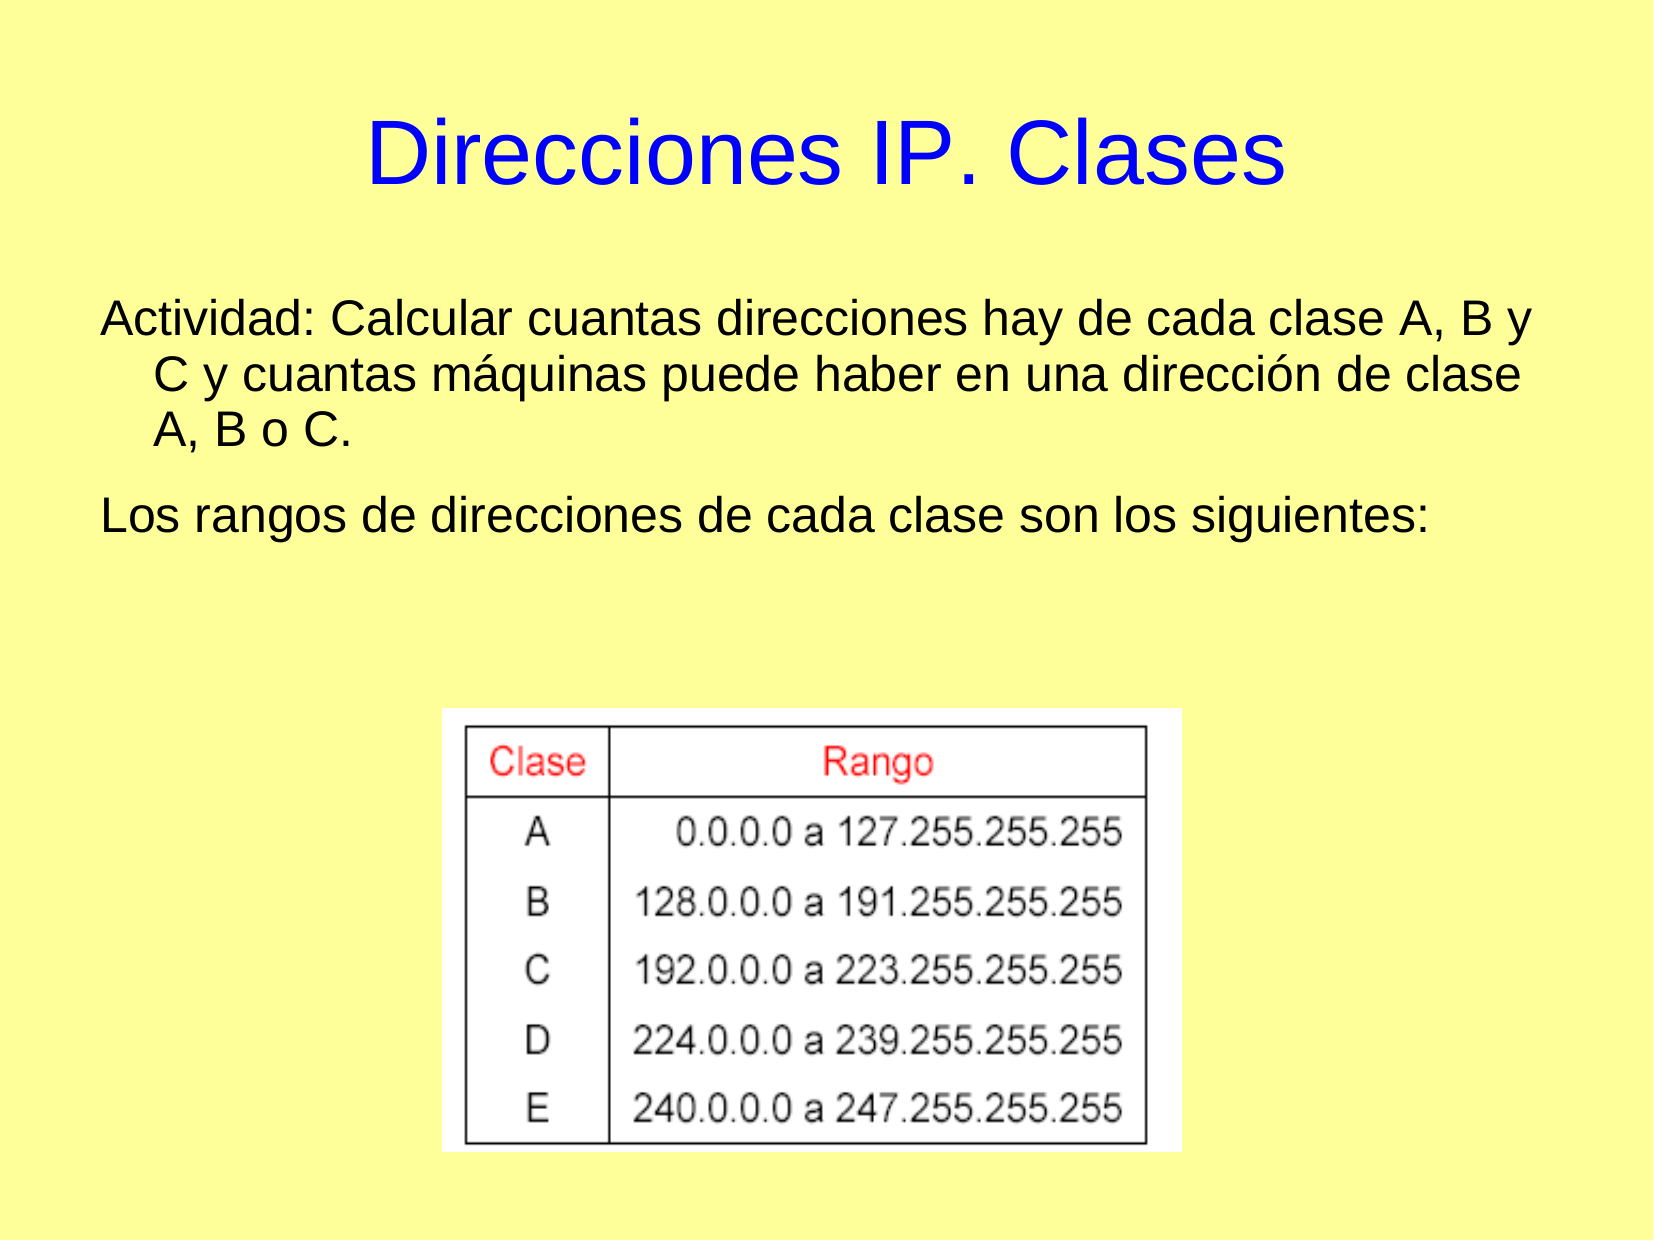

# Direcciones IP. Clases
Actividad: Calcular cuantas direcciones hay de cada clase A, B y C y cuantas máquinas puede haber en una dirección de clase A, B o C.
Los rangos de direcciones de cada clase son los siguientes: